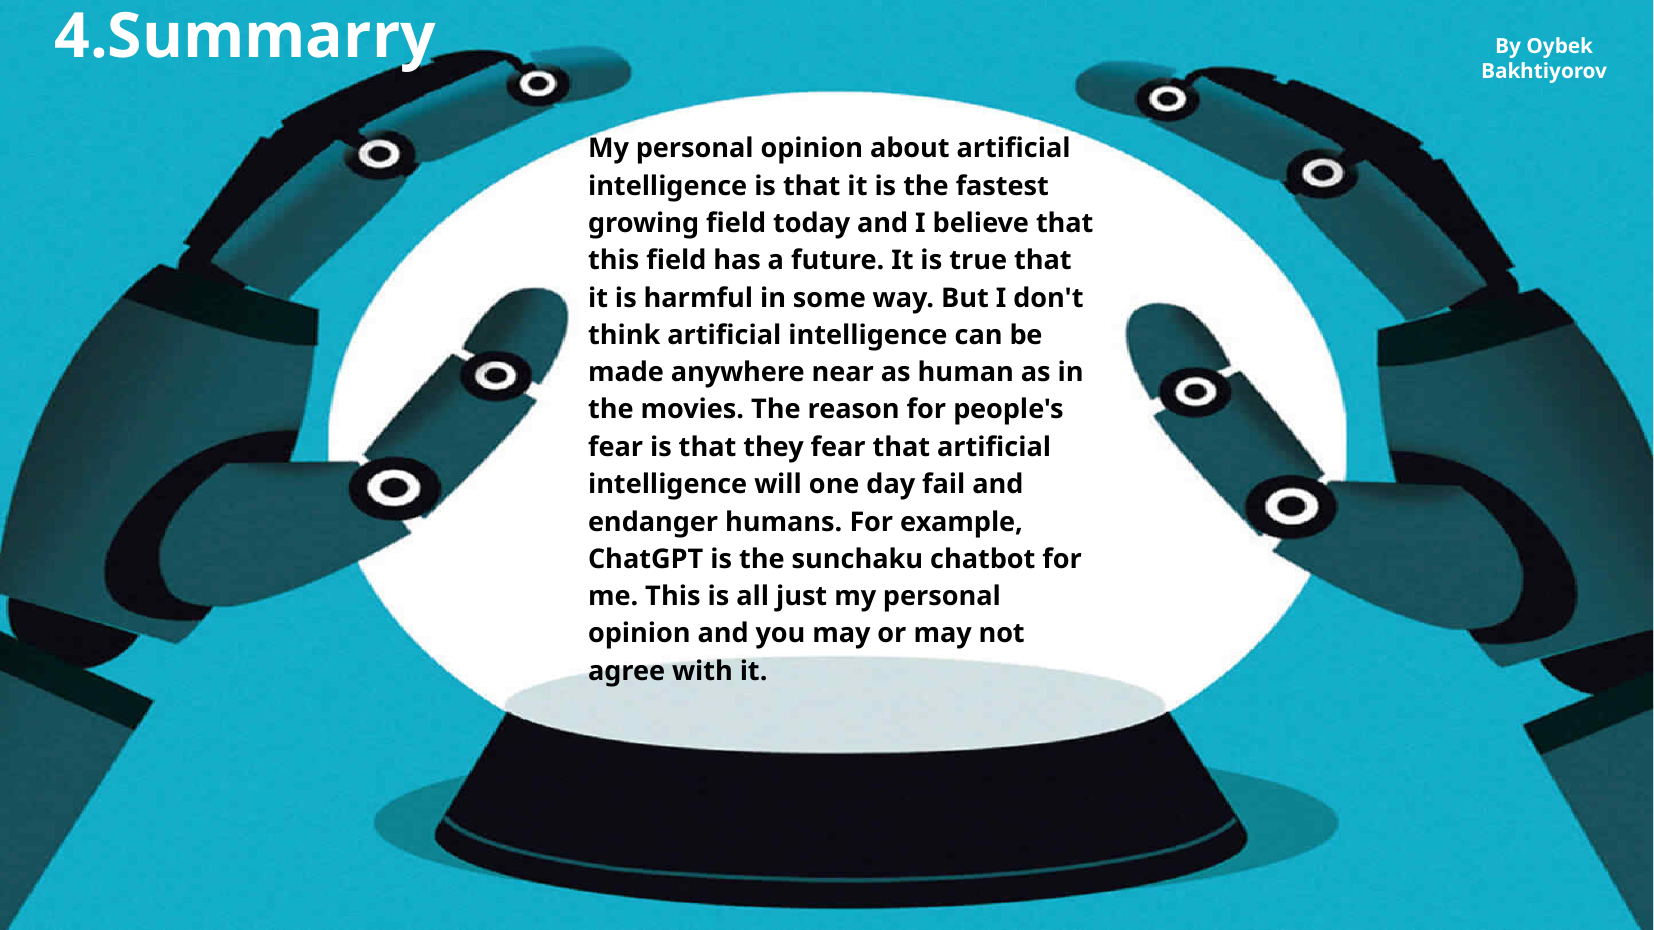

4.Summarry
#
By Oybek Bakhtiyorov
My personal opinion about artificial intelligence is that it is the fastest growing field today and I believe that this field has a future. It is true that it is harmful in some way. But I don't think artificial intelligence can be made anywhere near as human as in the movies. The reason for people's fear is that they fear that artificial intelligence will one day fail and endanger humans. For example, ChatGPT is the sunchaku chatbot for me. This is all just my personal opinion and you may or may not agree with it.